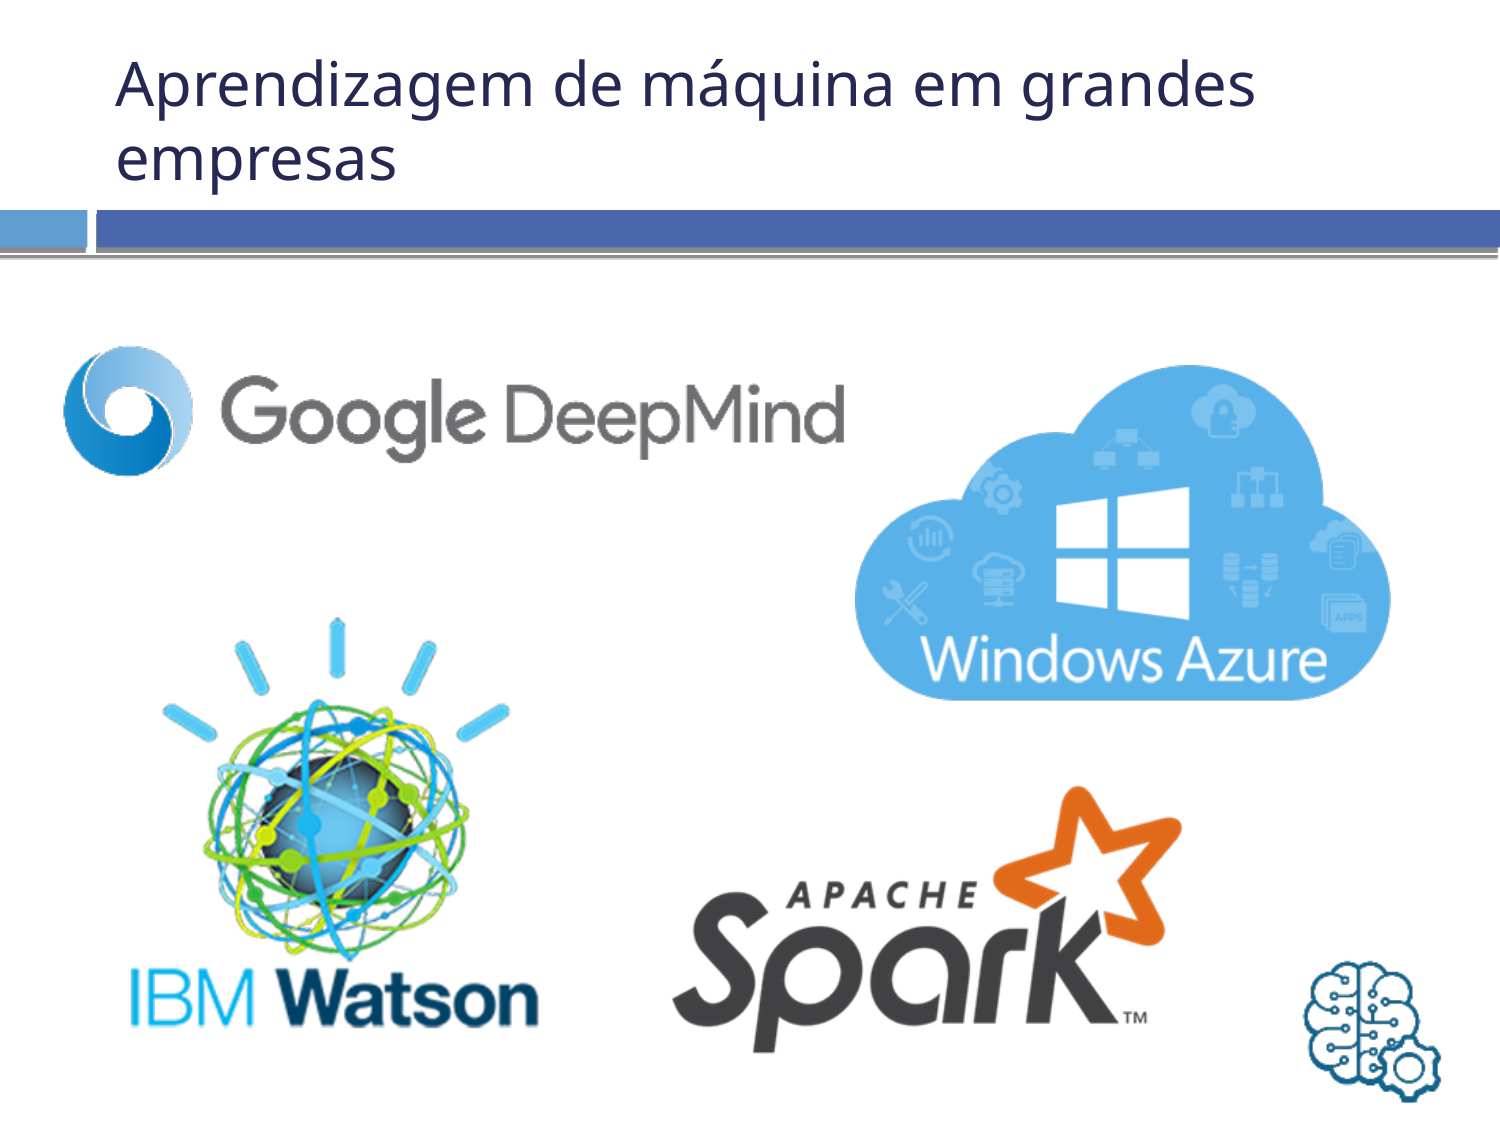

# Aprendizagem de máquina em grandes empresas